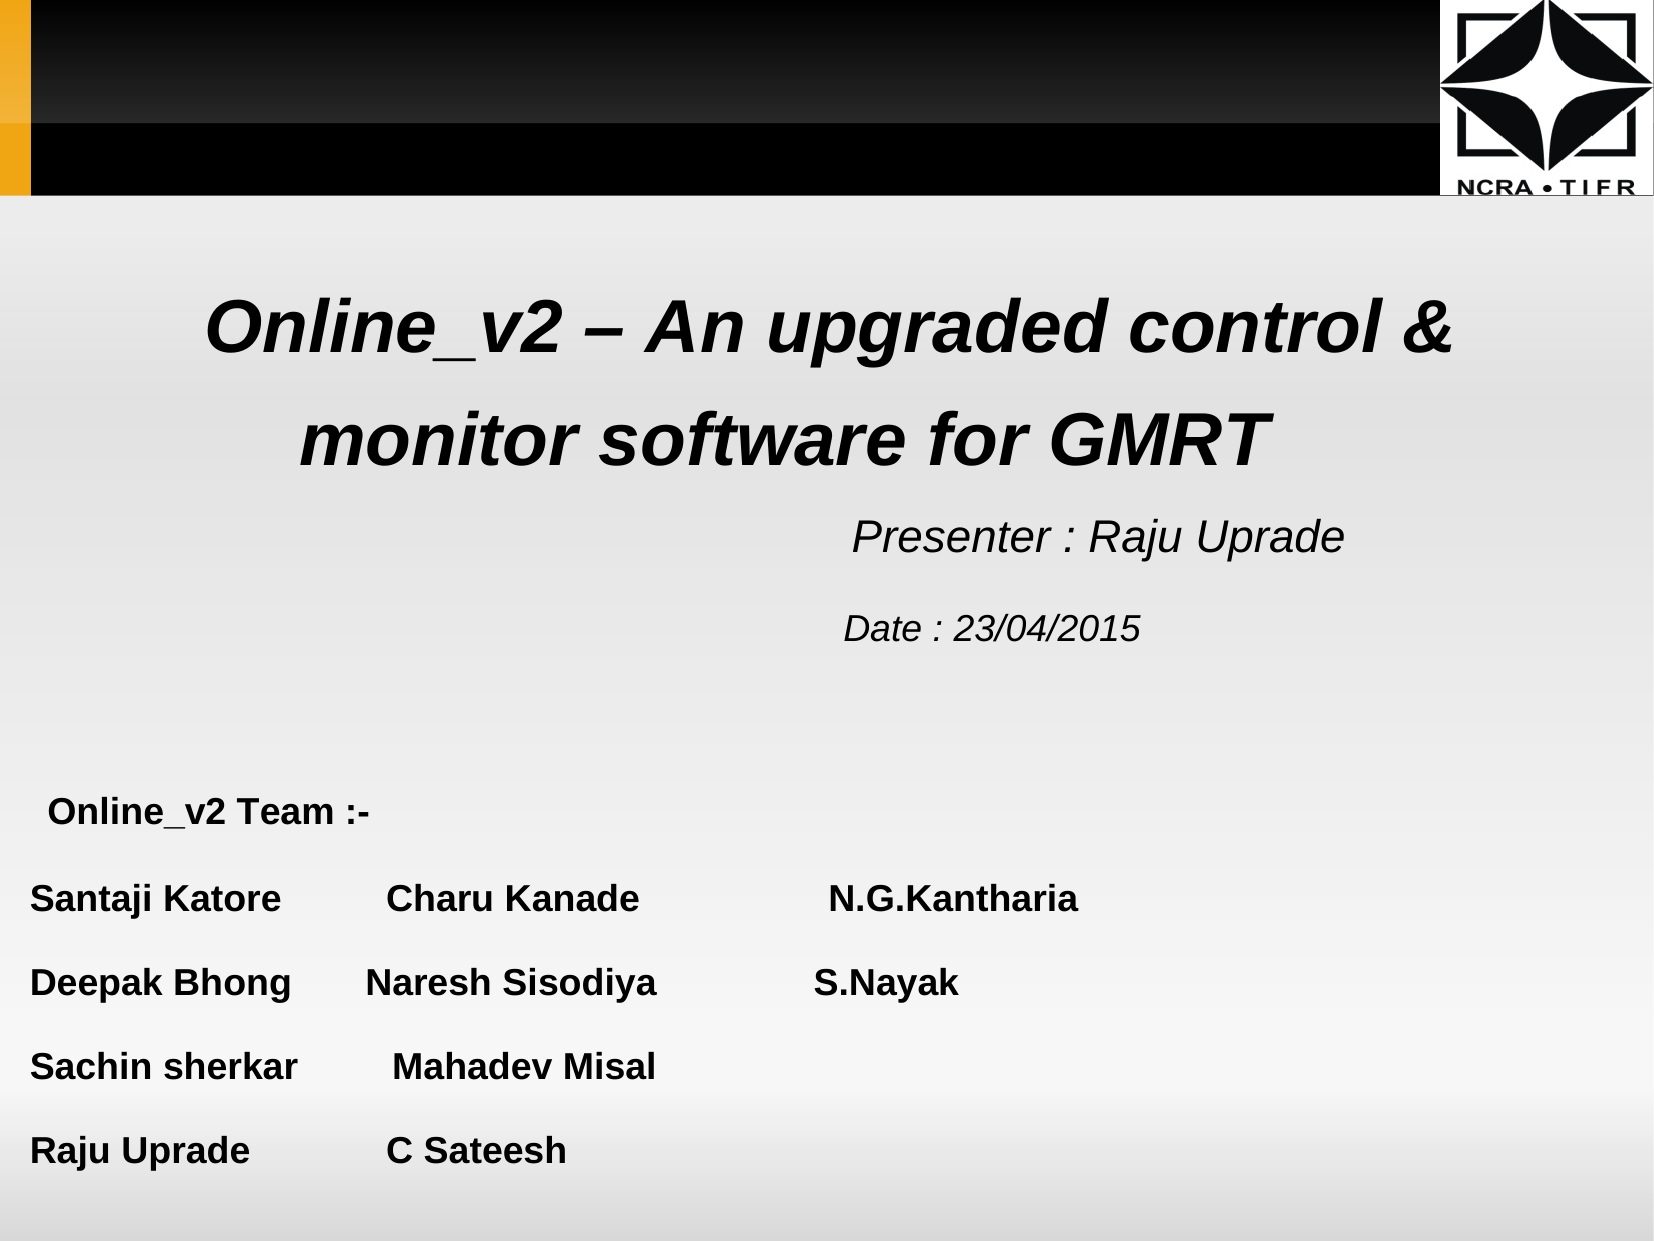

# Online_v2 – An upgraded control &
 monitor software for GMRT
 Presenter : Raju Uprade
 Date : 23/04/2015
Online_v2 Team :-
Santaji Katore Charu Kanade N.G.Kantharia
Deepak Bhong Naresh Sisodiya S.Nayak
Sachin sherkar Mahadev Misal
Raju Uprade C Sateesh